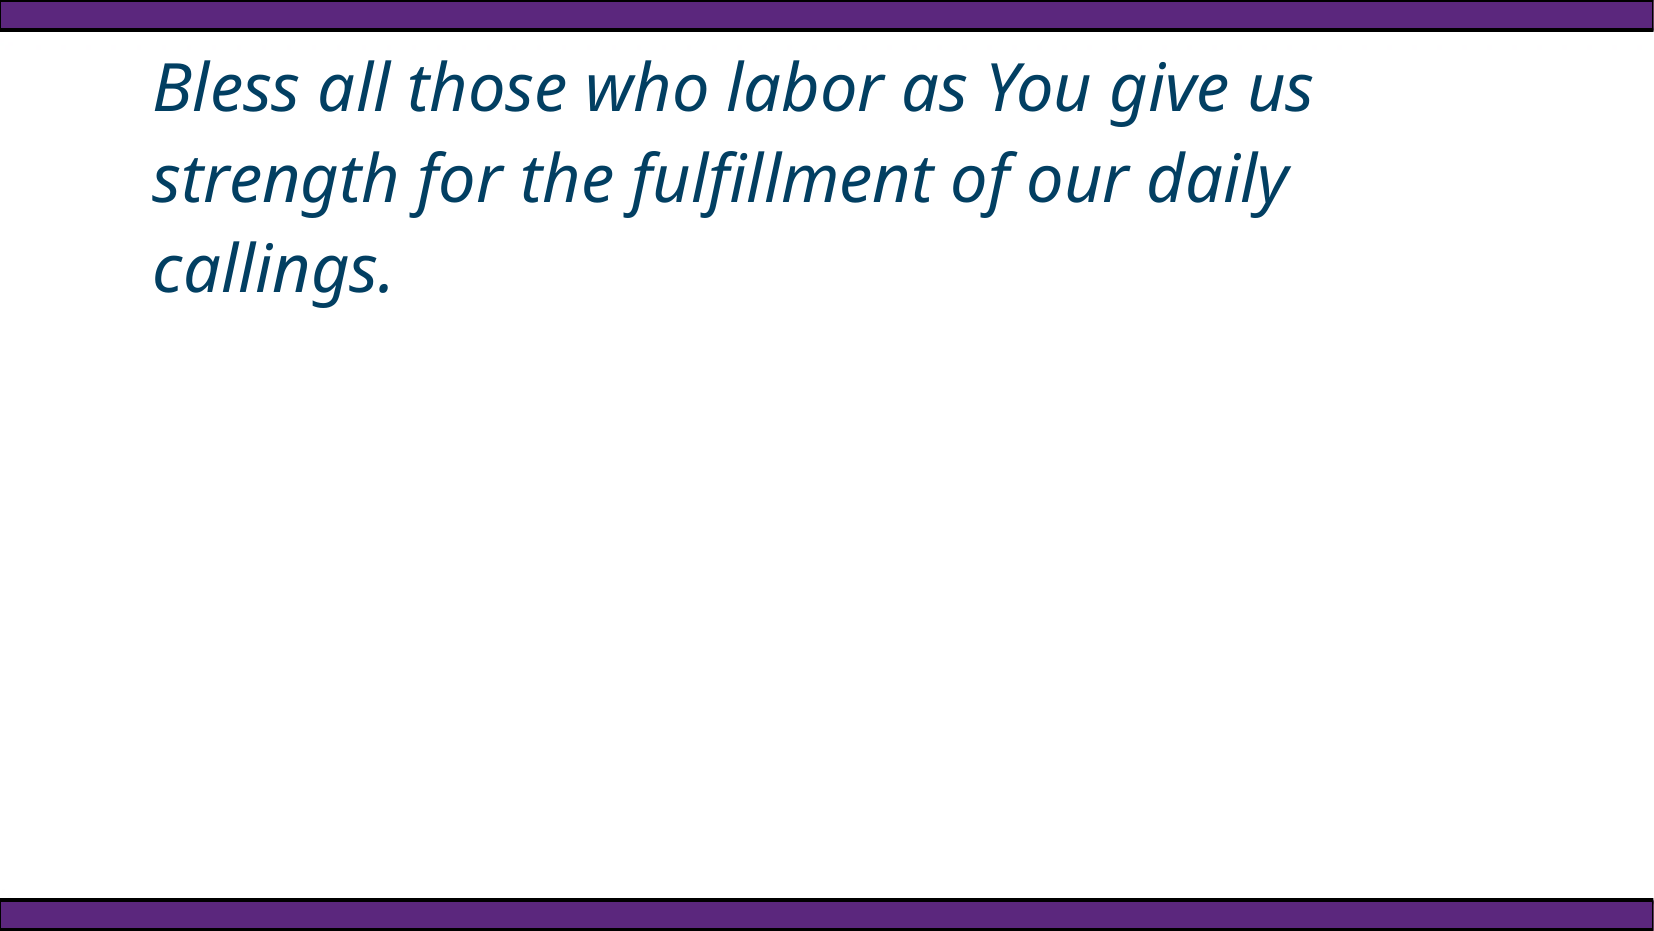

Bless all those who labor as You give us
 strength for the fulfillment of our daily
 callings.